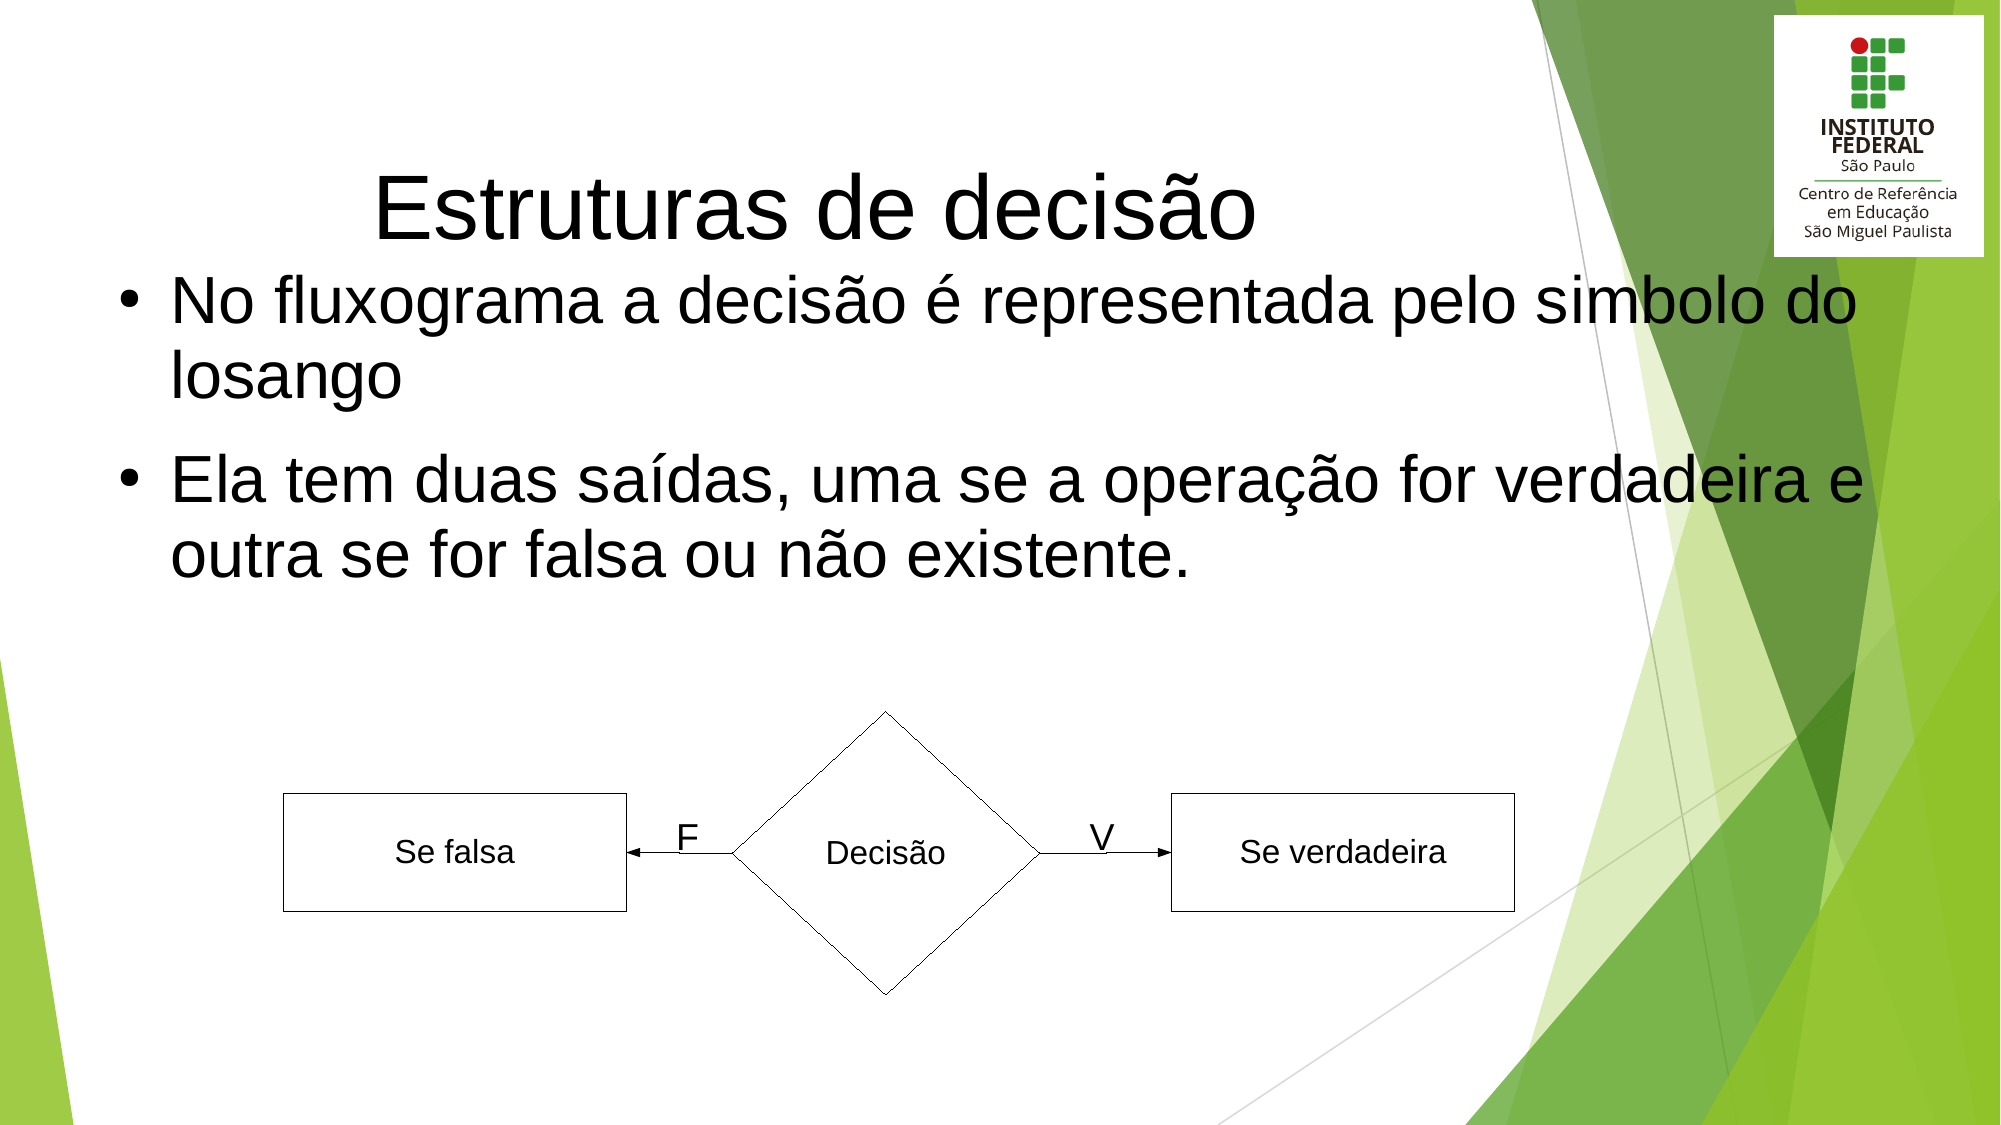

# Estruturas de decisão
No fluxograma a decisão é representada pelo simbolo do losango
Ela tem duas saídas, uma se a operação for verdadeira e outra se for falsa ou não existente.
Decisão
Se falsa
Se verdadeira
F
V